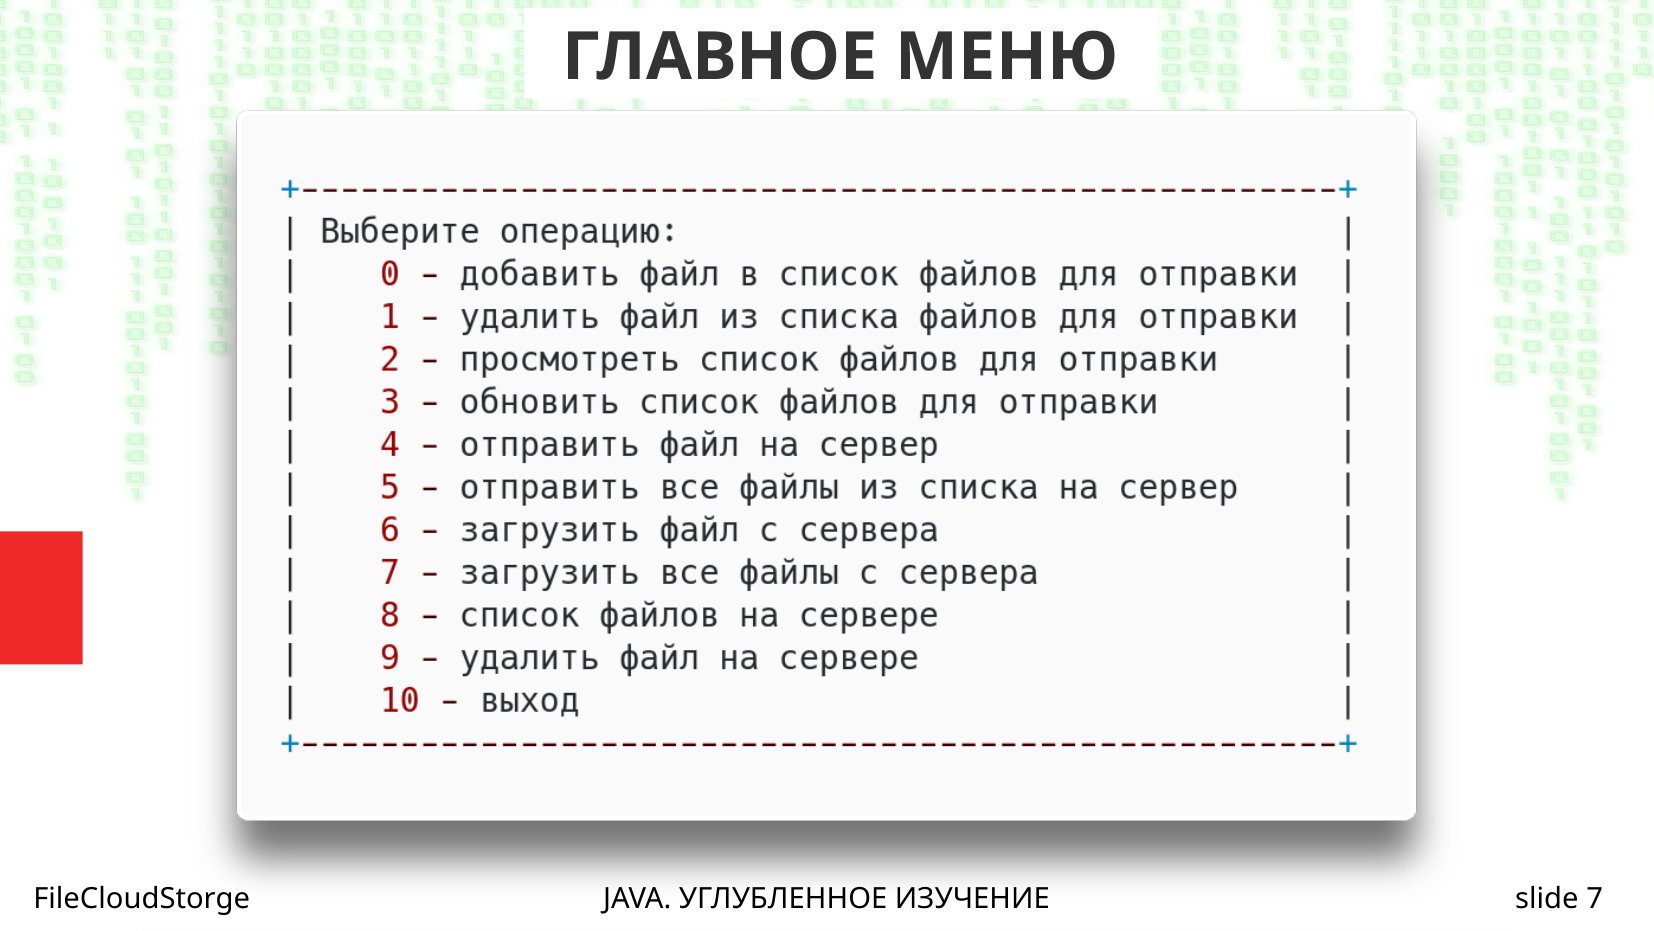

# ГЛАВНОЕ МЕНЮ
JAVA. УГЛУБЛЕННОЕ ИЗУЧЕНИЕ
FileCloudStorge
slide 7